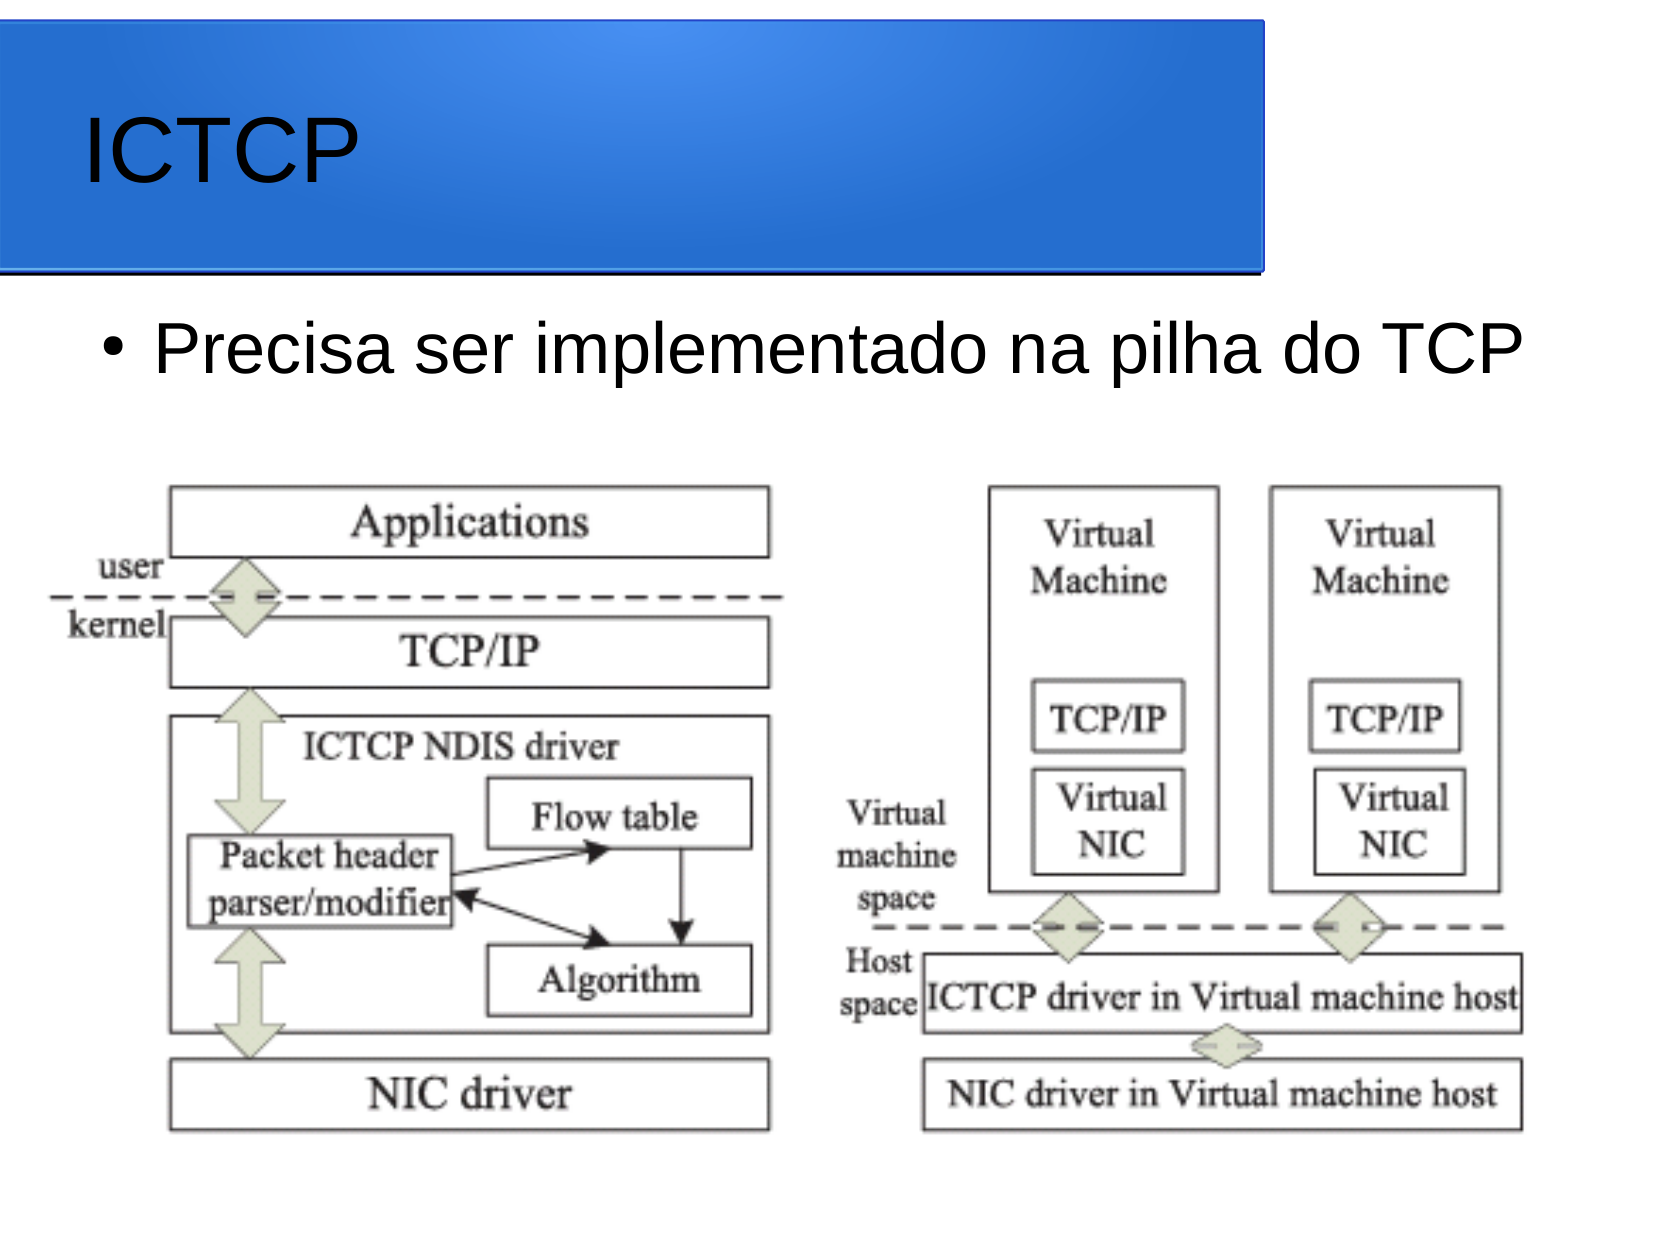

# ICTCP
Precisa ser implementado na pilha do TCP